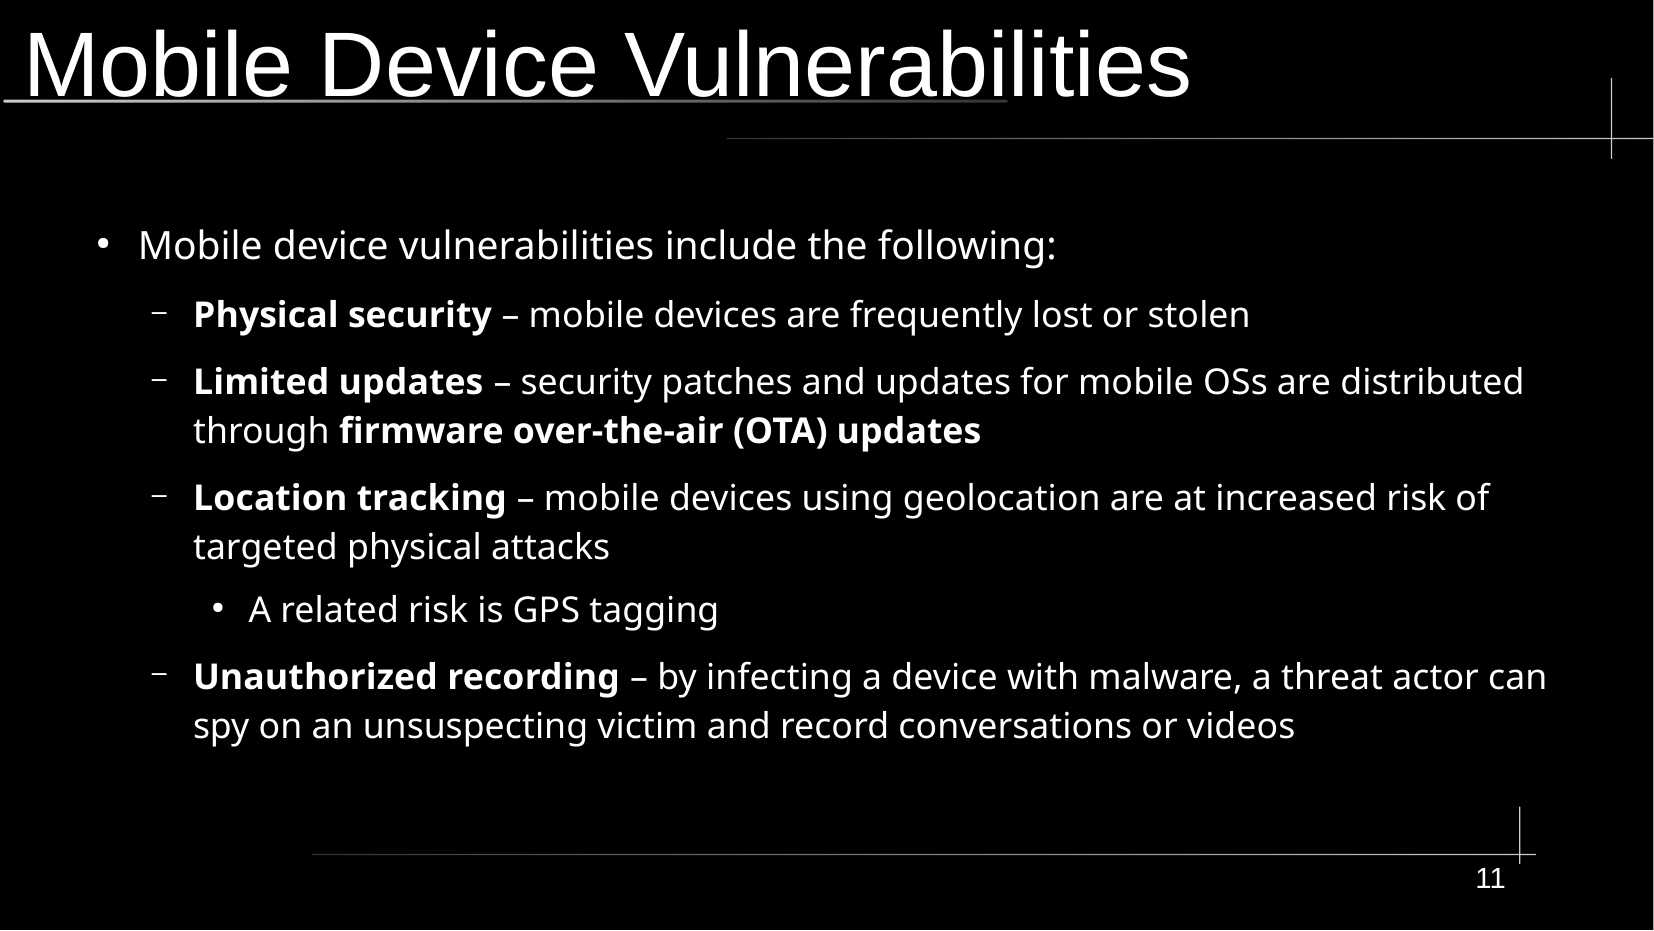

# Mobile Device Vulnerabilities
Mobile device vulnerabilities include the following:
Physical security – mobile devices are frequently lost or stolen
Limited updates – security patches and updates for mobile OSs are distributed through firmware over-the-air (OTA) updates
Location tracking – mobile devices using geolocation are at increased risk of targeted physical attacks
A related risk is GPS tagging
Unauthorized recording – by infecting a device with malware, a threat actor can spy on an unsuspecting victim and record conversations or videos
11